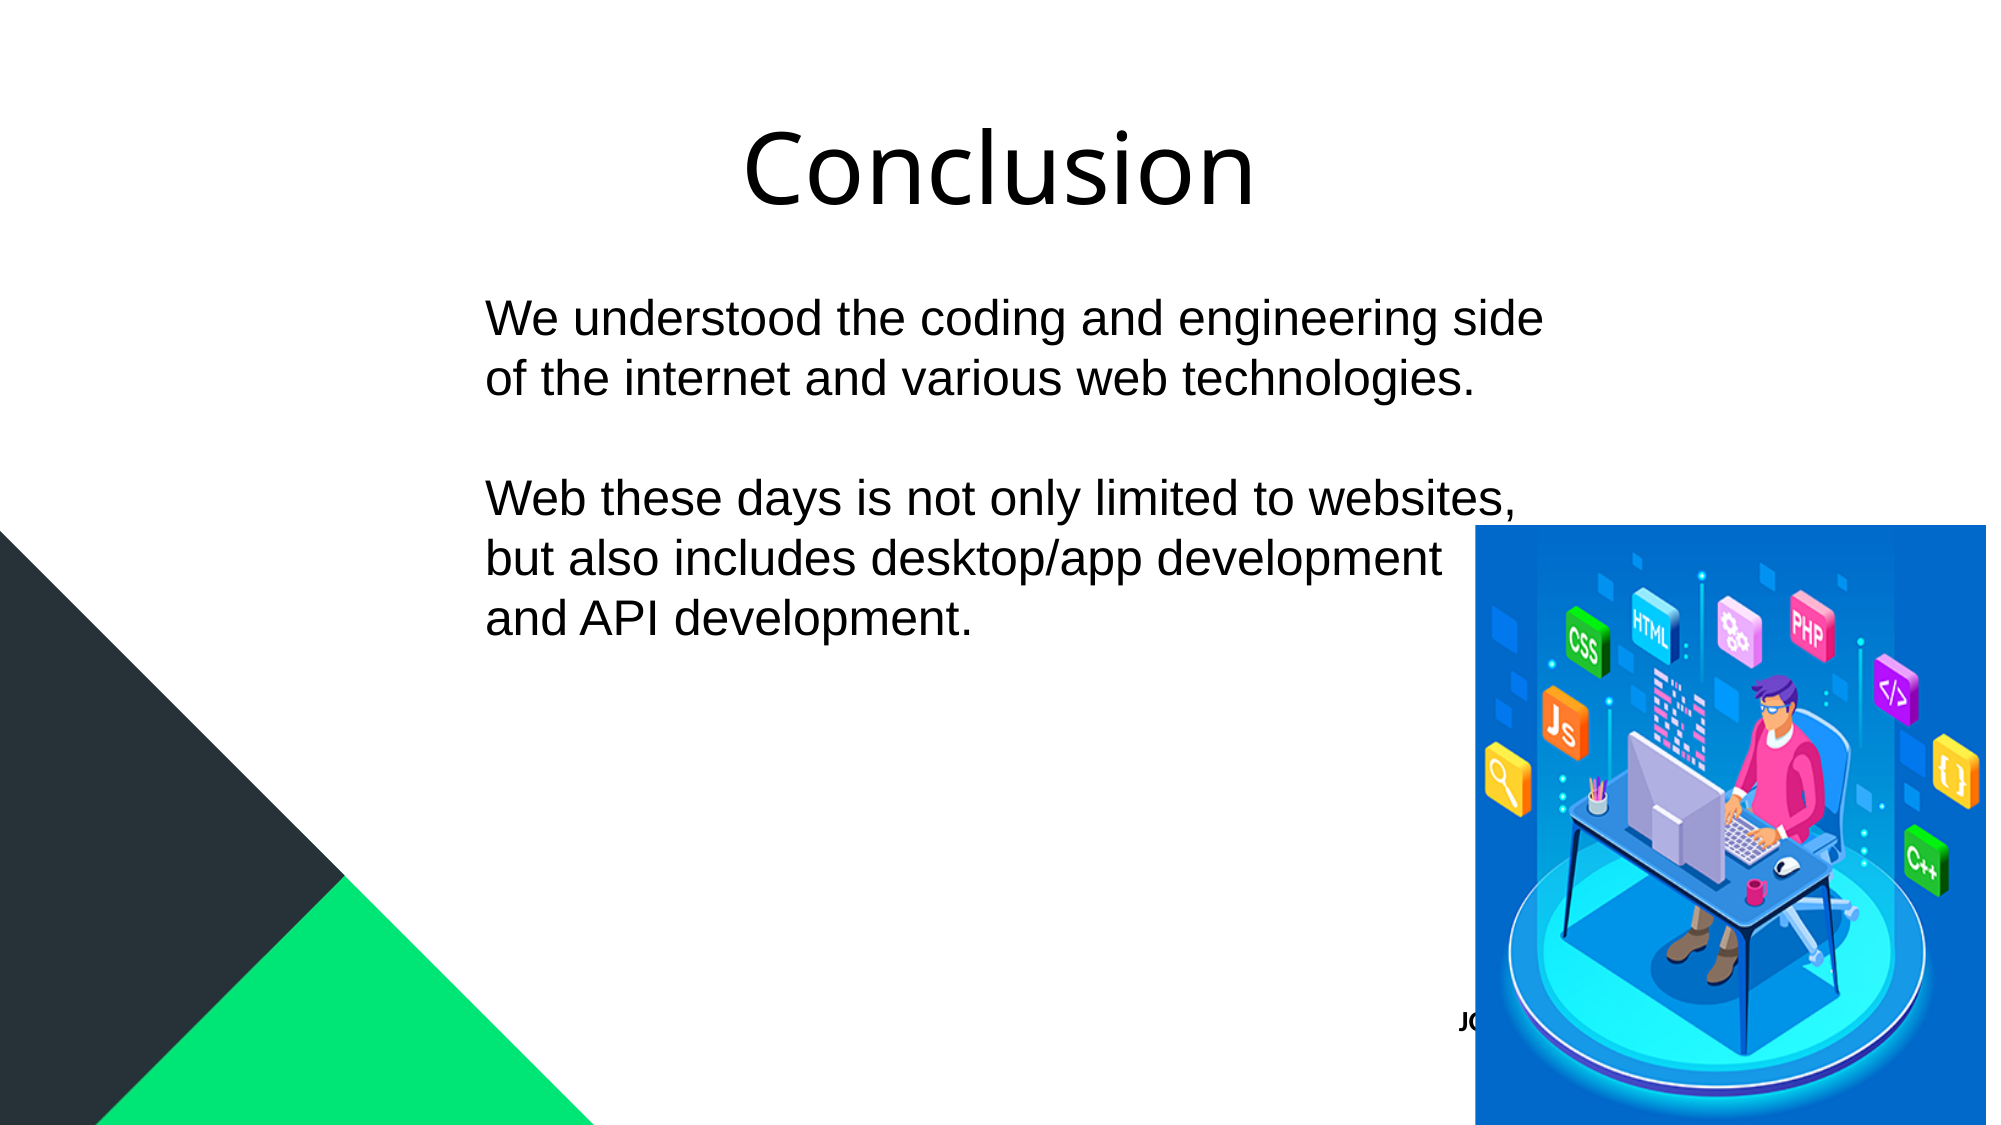

Conclusion
We understood the coding and engineering side of the internet and various web technologies.
Web these days is not only limited to websites, but also includes desktop/app development
and API development.
JOHN DOE
CEO